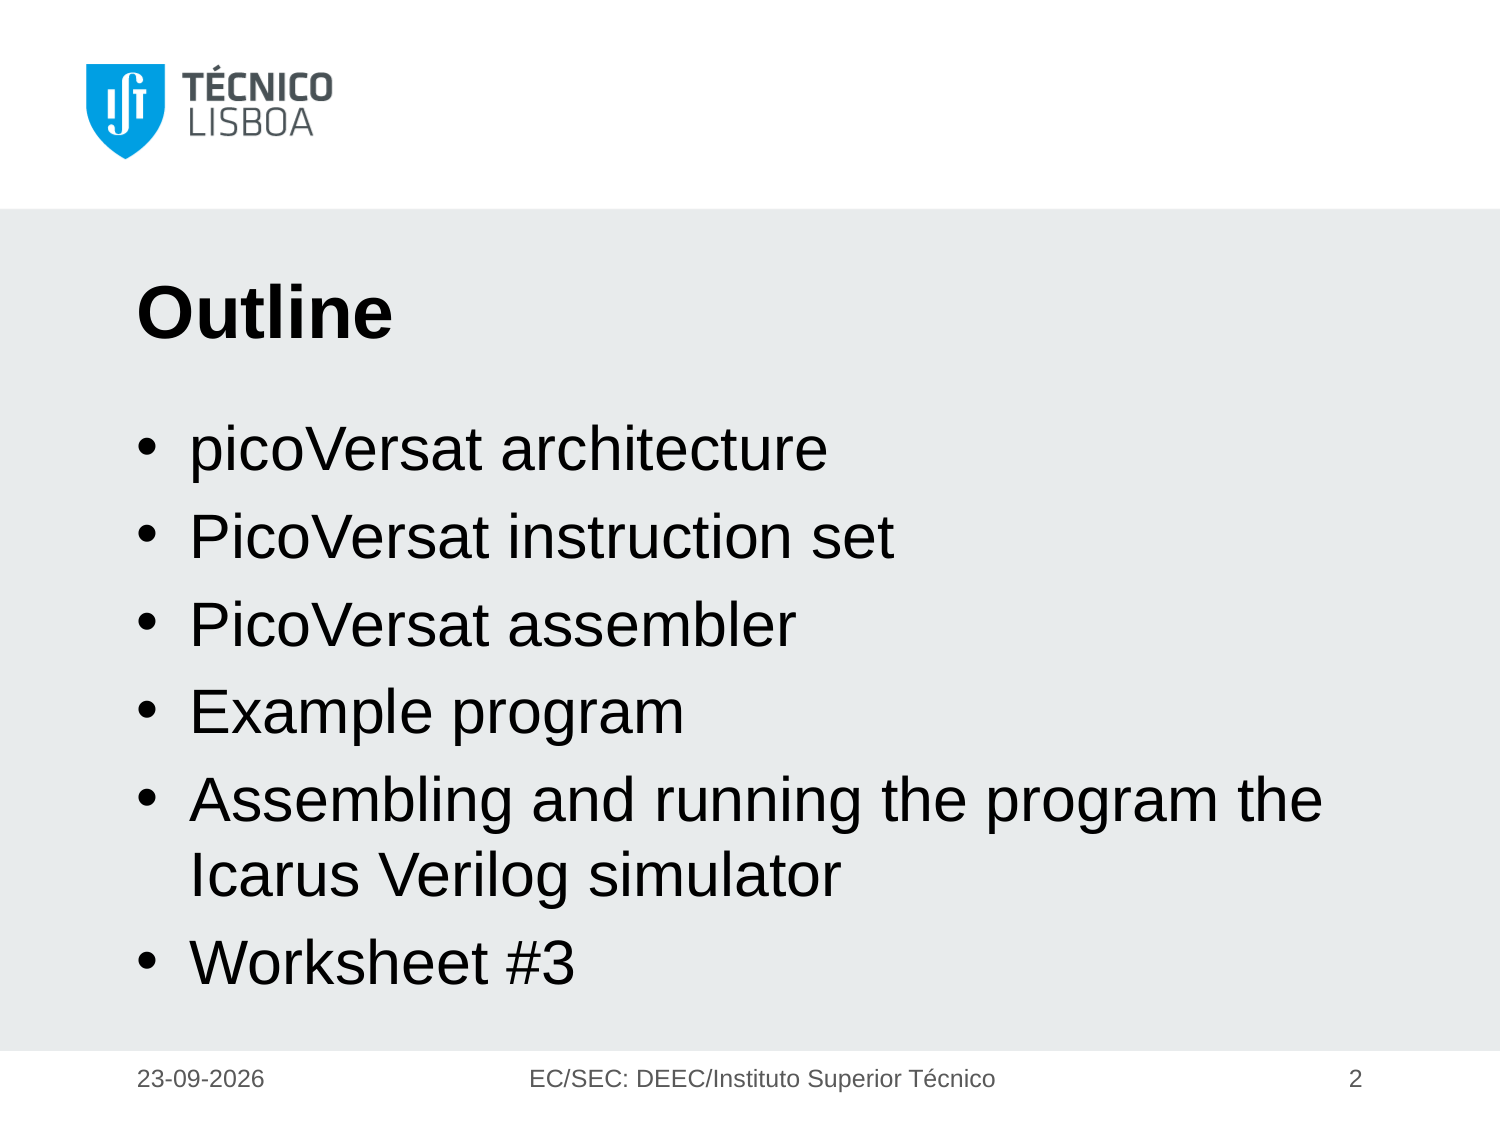

# Outline
picoVersat architecture
PicoVersat instruction set
PicoVersat assembler
Example program
Assembling and running the program the Icarus Verilog simulator
Worksheet #3
EC/SEC: DEEC/Instituto Superior Técnico